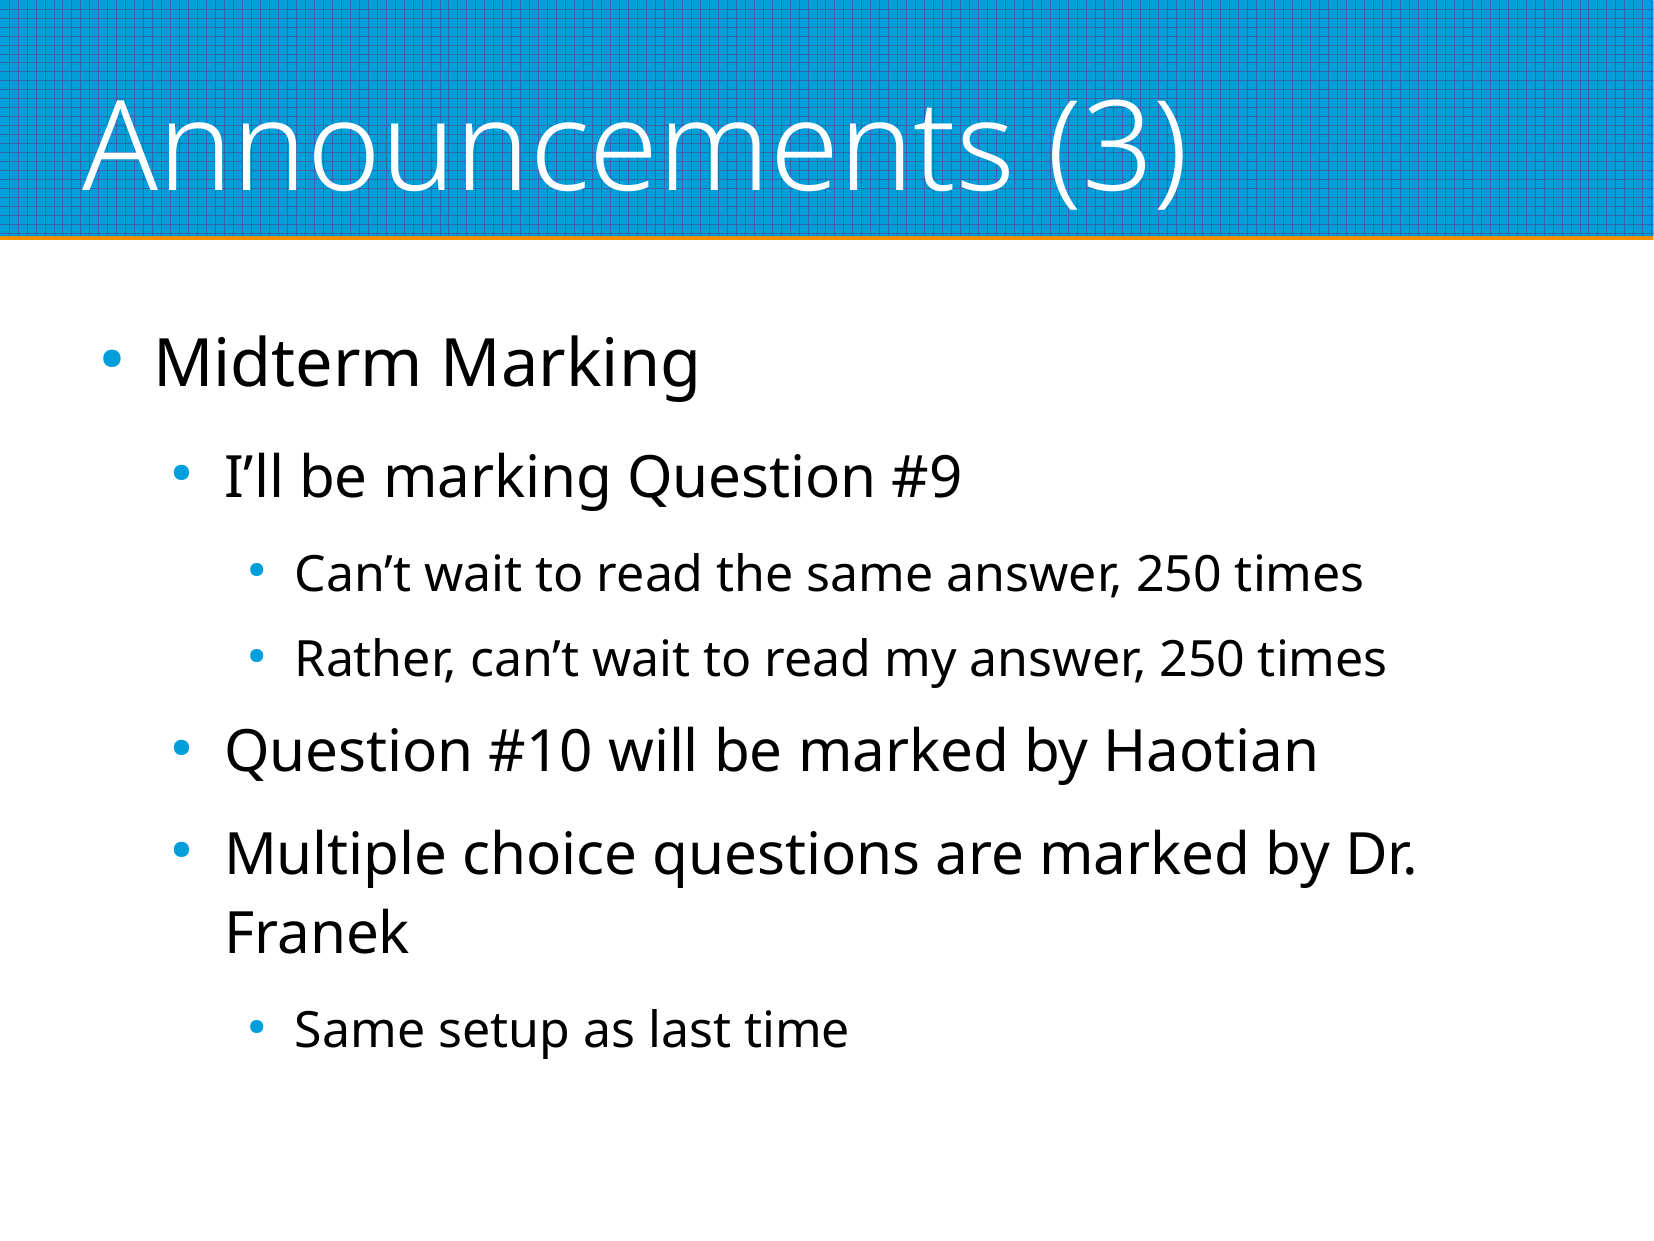

# Announcements (3)
Midterm Marking
I’ll be marking Question #9
Can’t wait to read the same answer, 250 times
Rather, can’t wait to read my answer, 250 times
Question #10 will be marked by Haotian
Multiple choice questions are marked by Dr. Franek
Same setup as last time